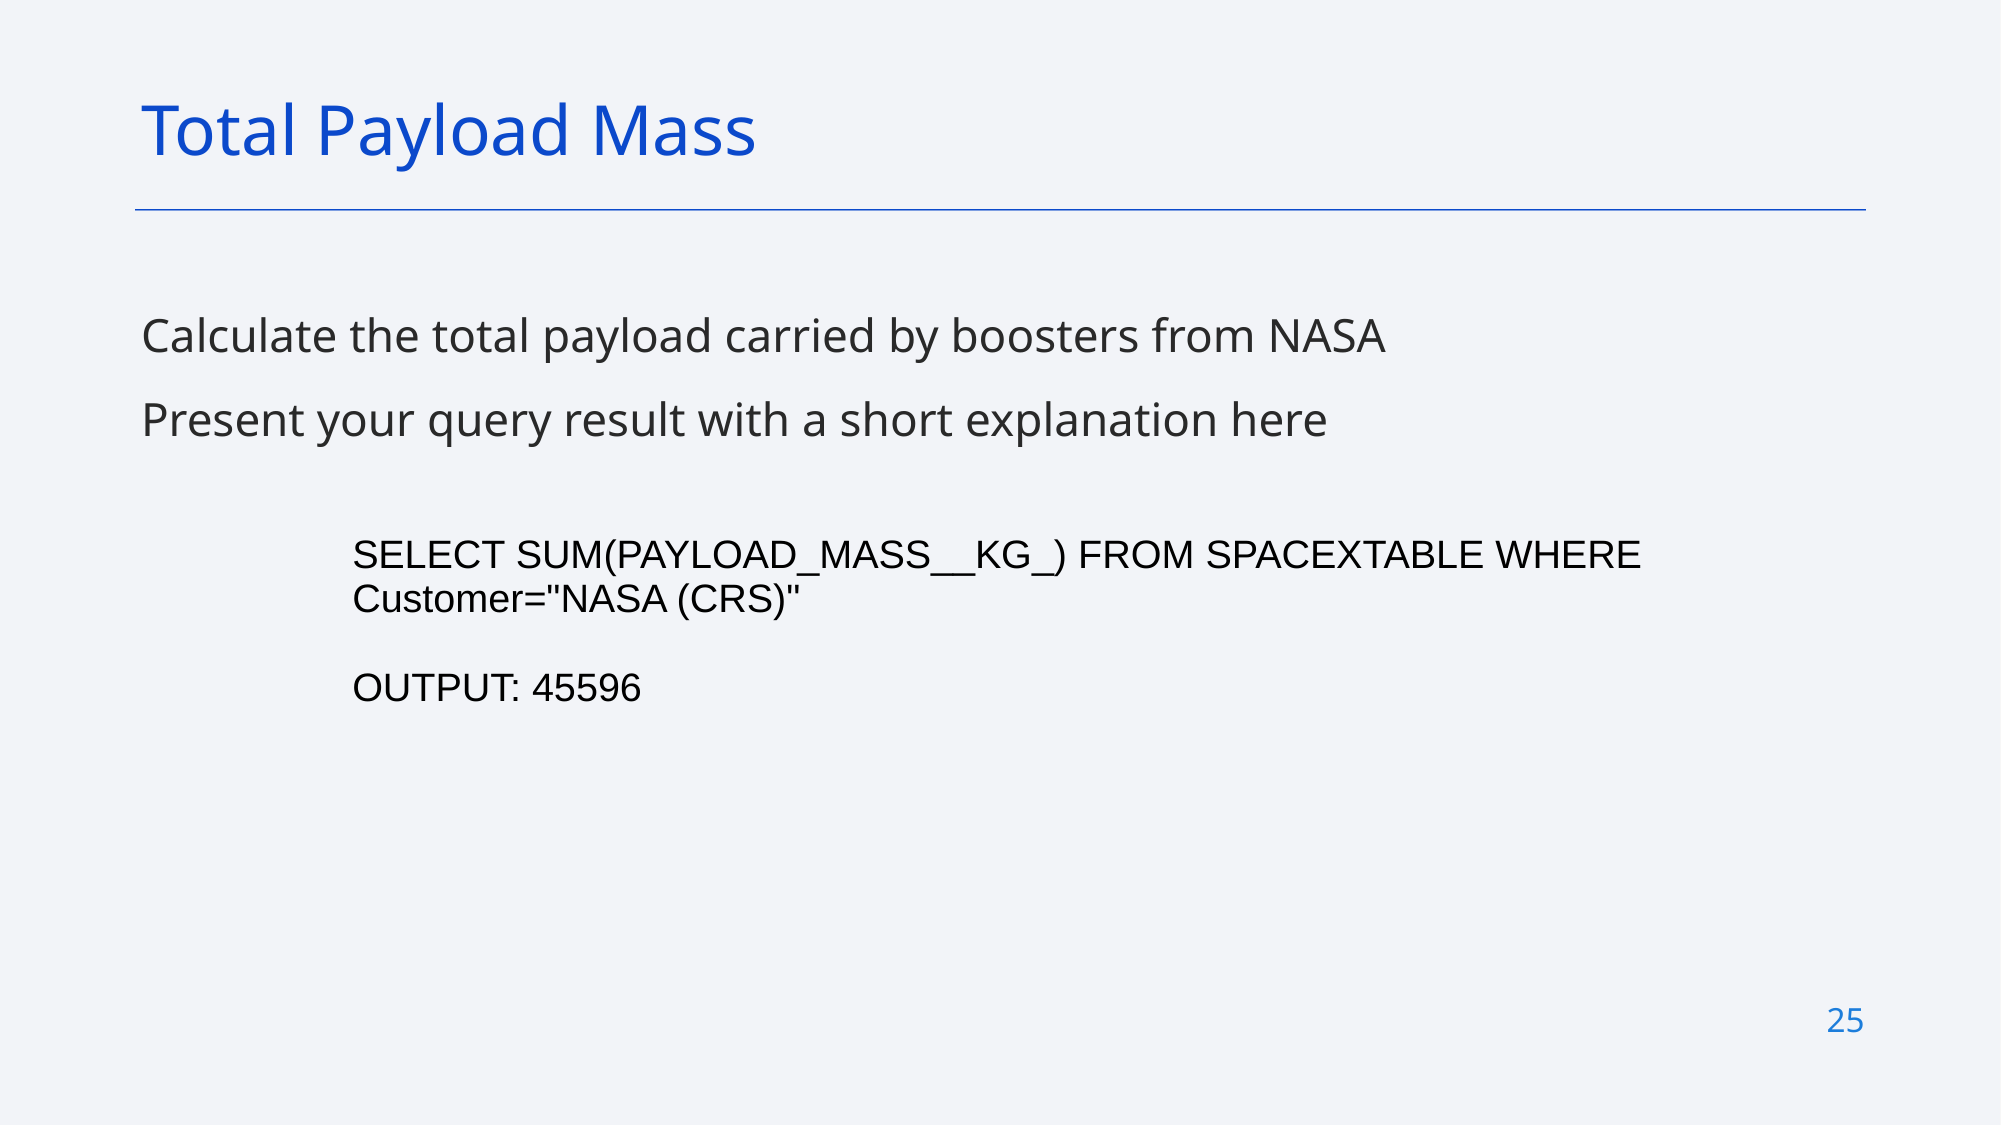

Total Payload Mass
# Calculate the total payload carried by boosters from NASA
Present your query result with a short explanation here
SELECT SUM(PAYLOAD_MASS__KG_) FROM SPACEXTABLE WHERE Customer="NASA (CRS)"
OUTPUT: 45596
25